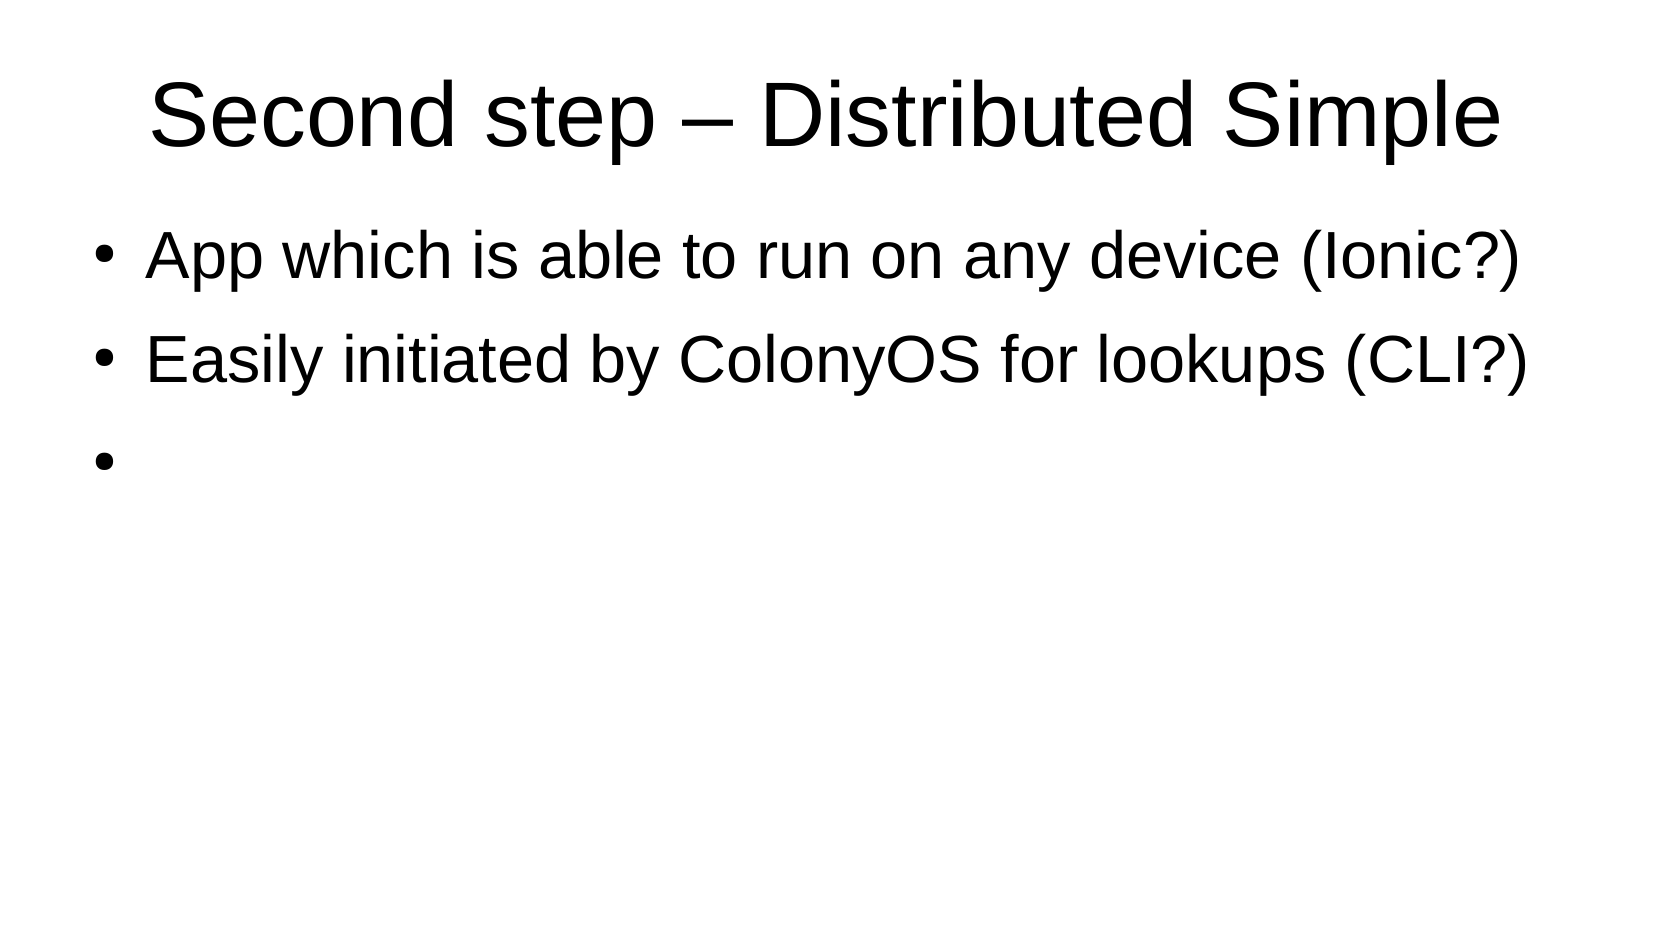

# Second step – Distributed Simple
App which is able to run on any device (Ionic?)
Easily initiated by ColonyOS for lookups (CLI?)